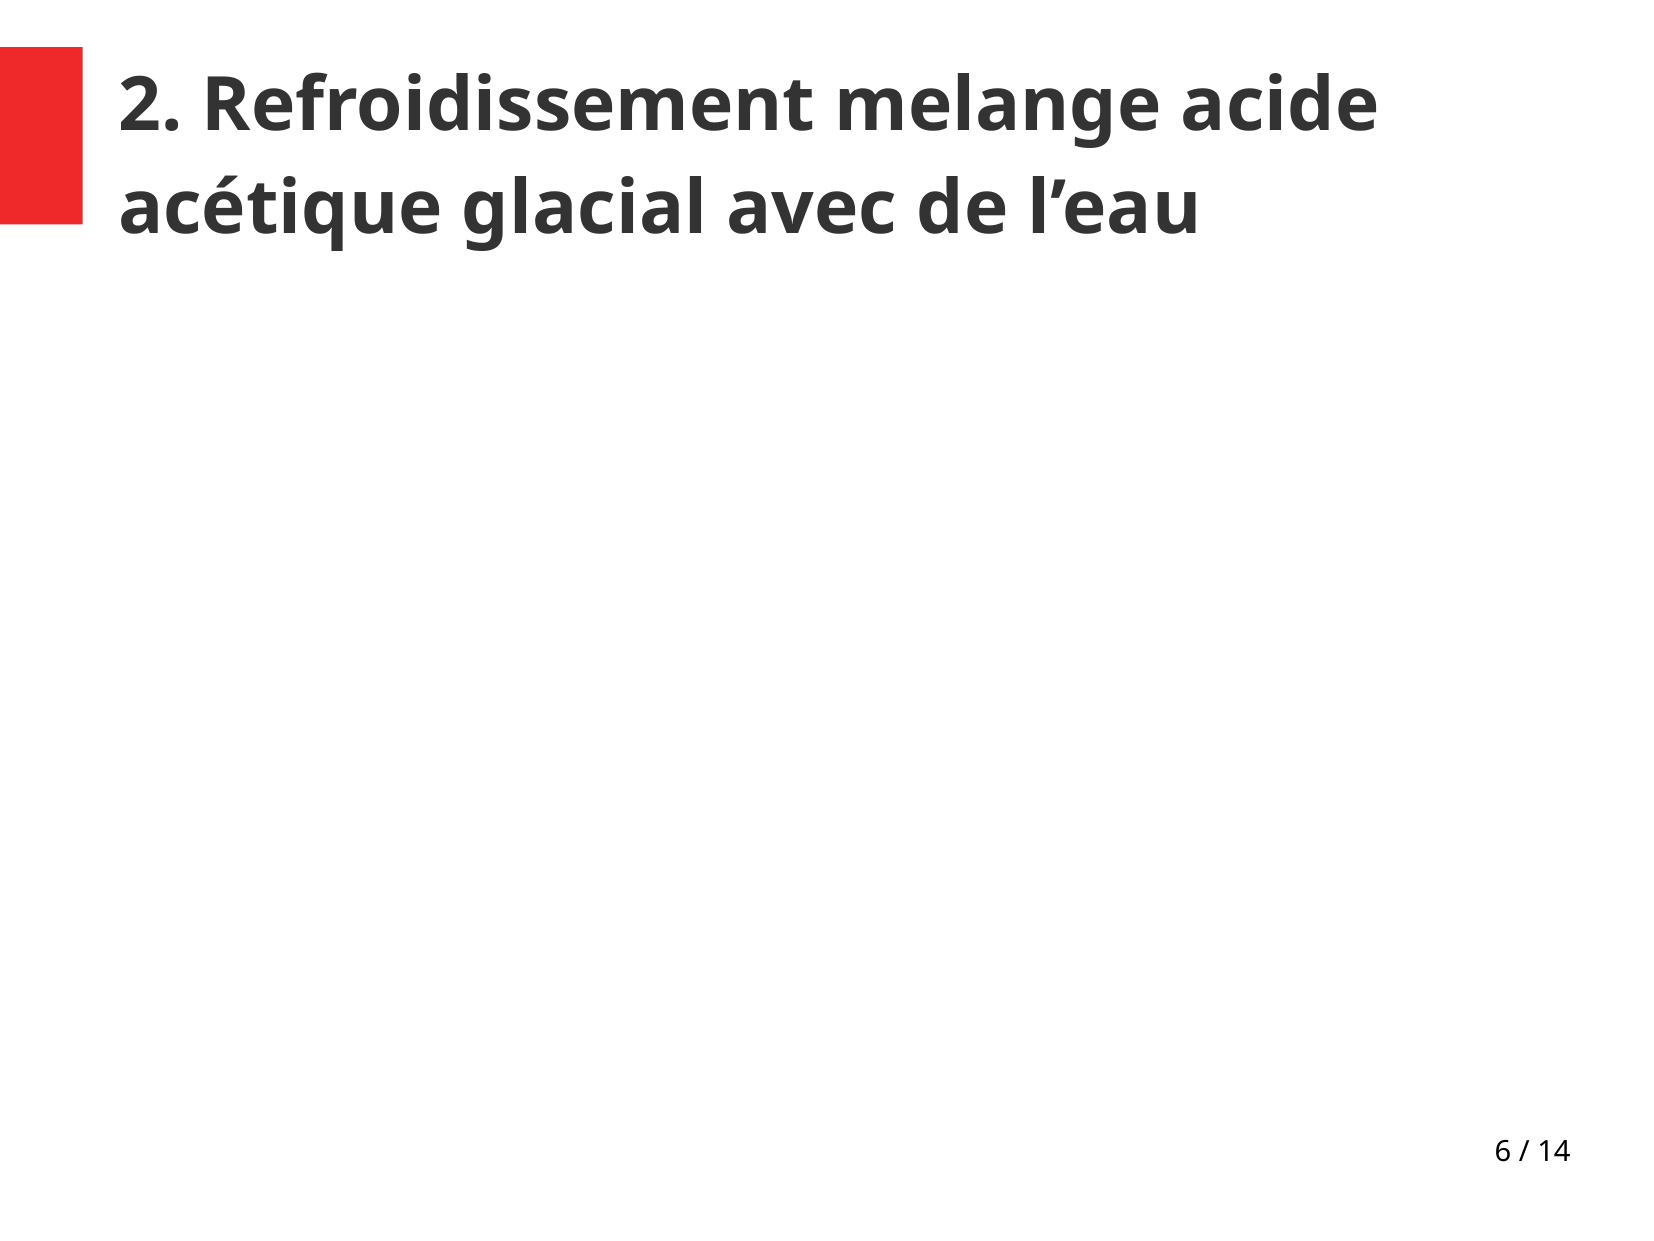

# 2. Refroidissement melange acide acétique glacial avec de l’eau
6